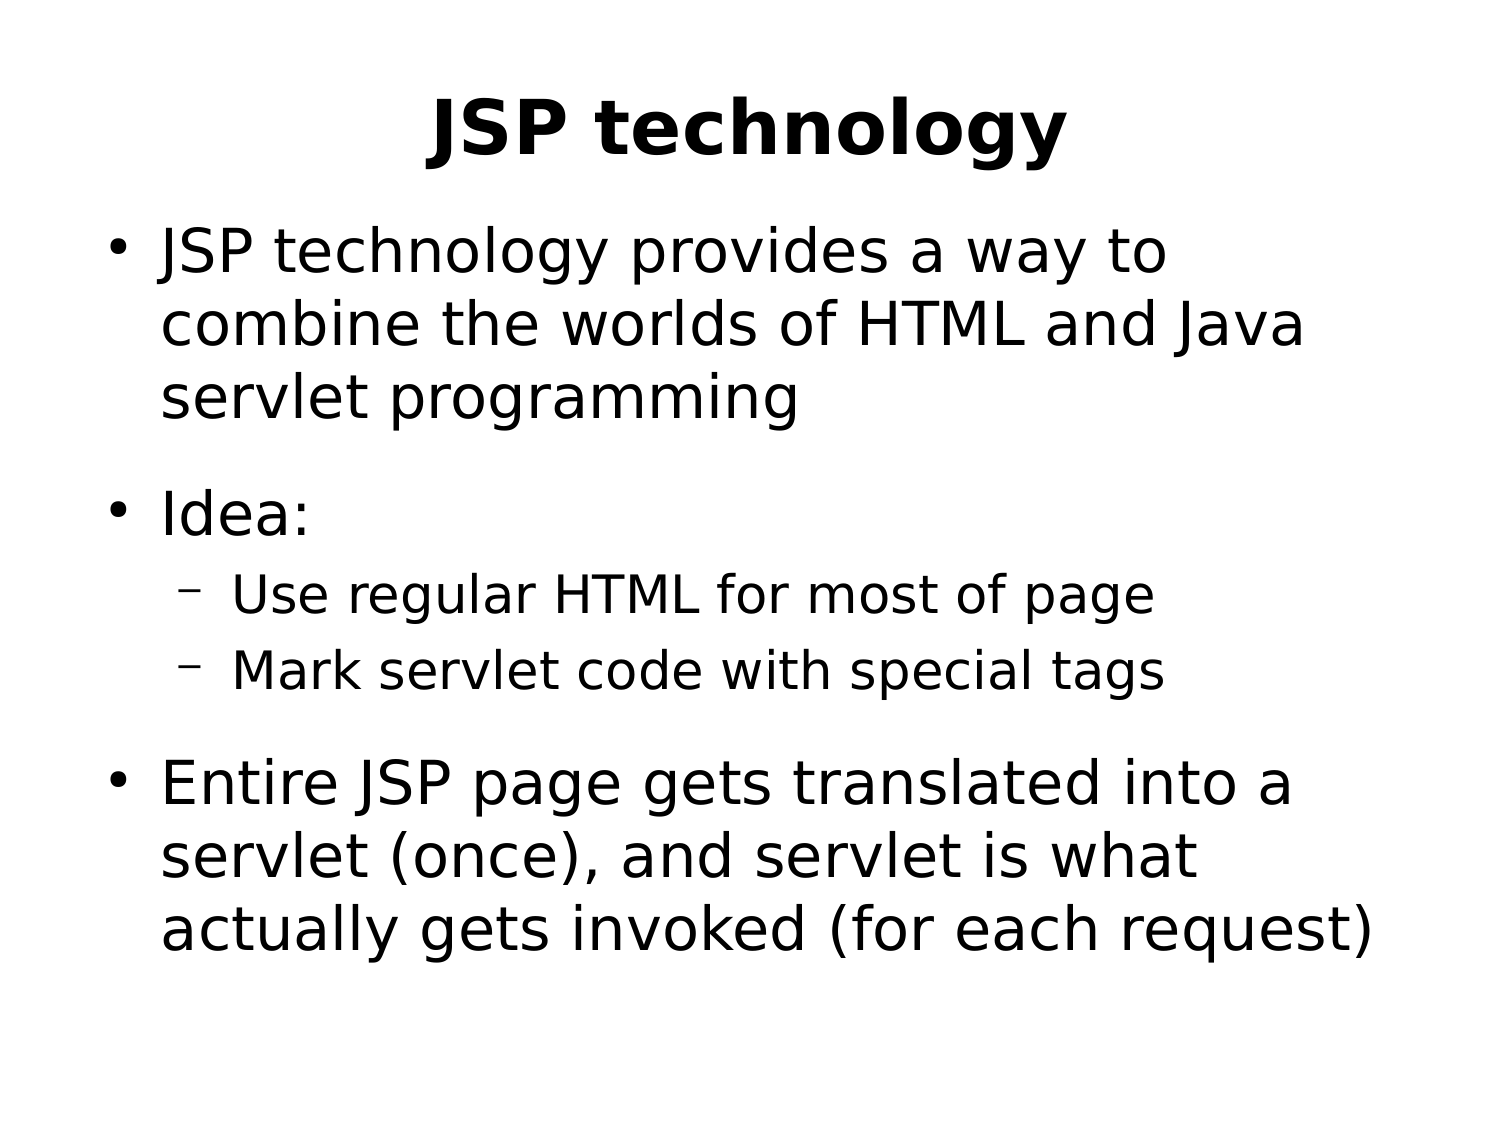

# JSP technology
JSP technology provides a way to combine the worlds of HTML and Java servlet programming
Idea:
Use regular HTML for most of page
Mark servlet code with special tags
Entire JSP page gets translated into a servlet (once), and servlet is what actually gets invoked (for each request)